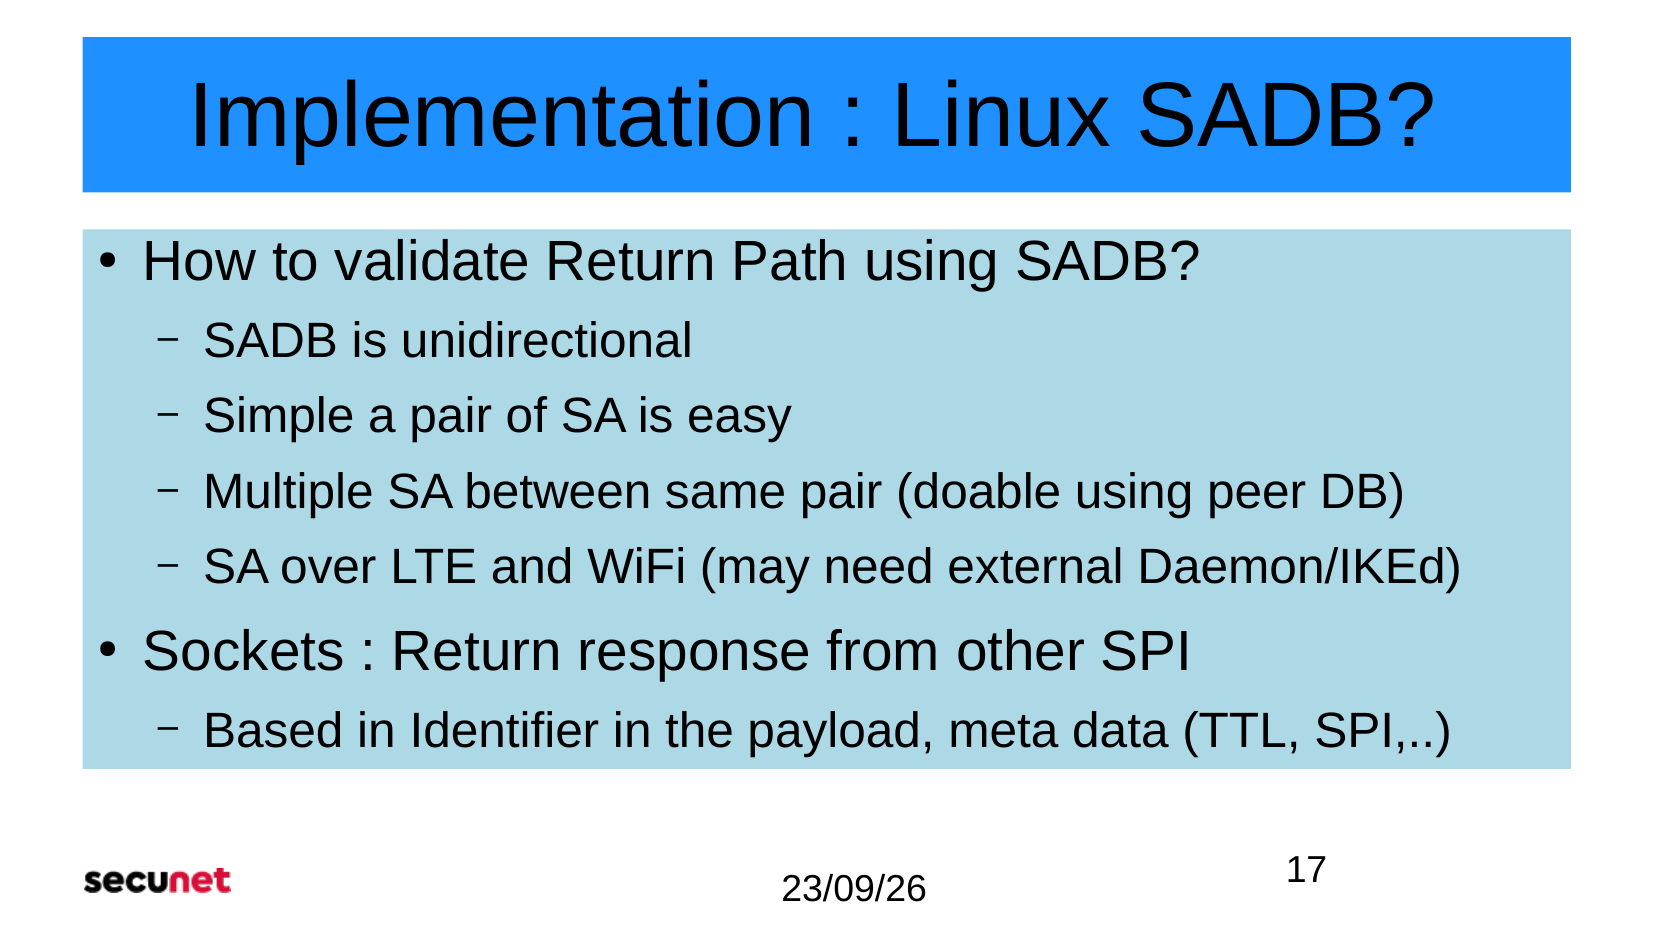

# Implementation : Linux SADB?
How to validate Return Path using SADB?
SADB is unidirectional
Simple a pair of SA is easy
Multiple SA between same pair (doable using peer DB)
SA over LTE and WiFi (may need external Daemon/IKEd)
Sockets : Return response from other SPI
Based in Identifier in the payload, meta data (TTL, SPI,..)